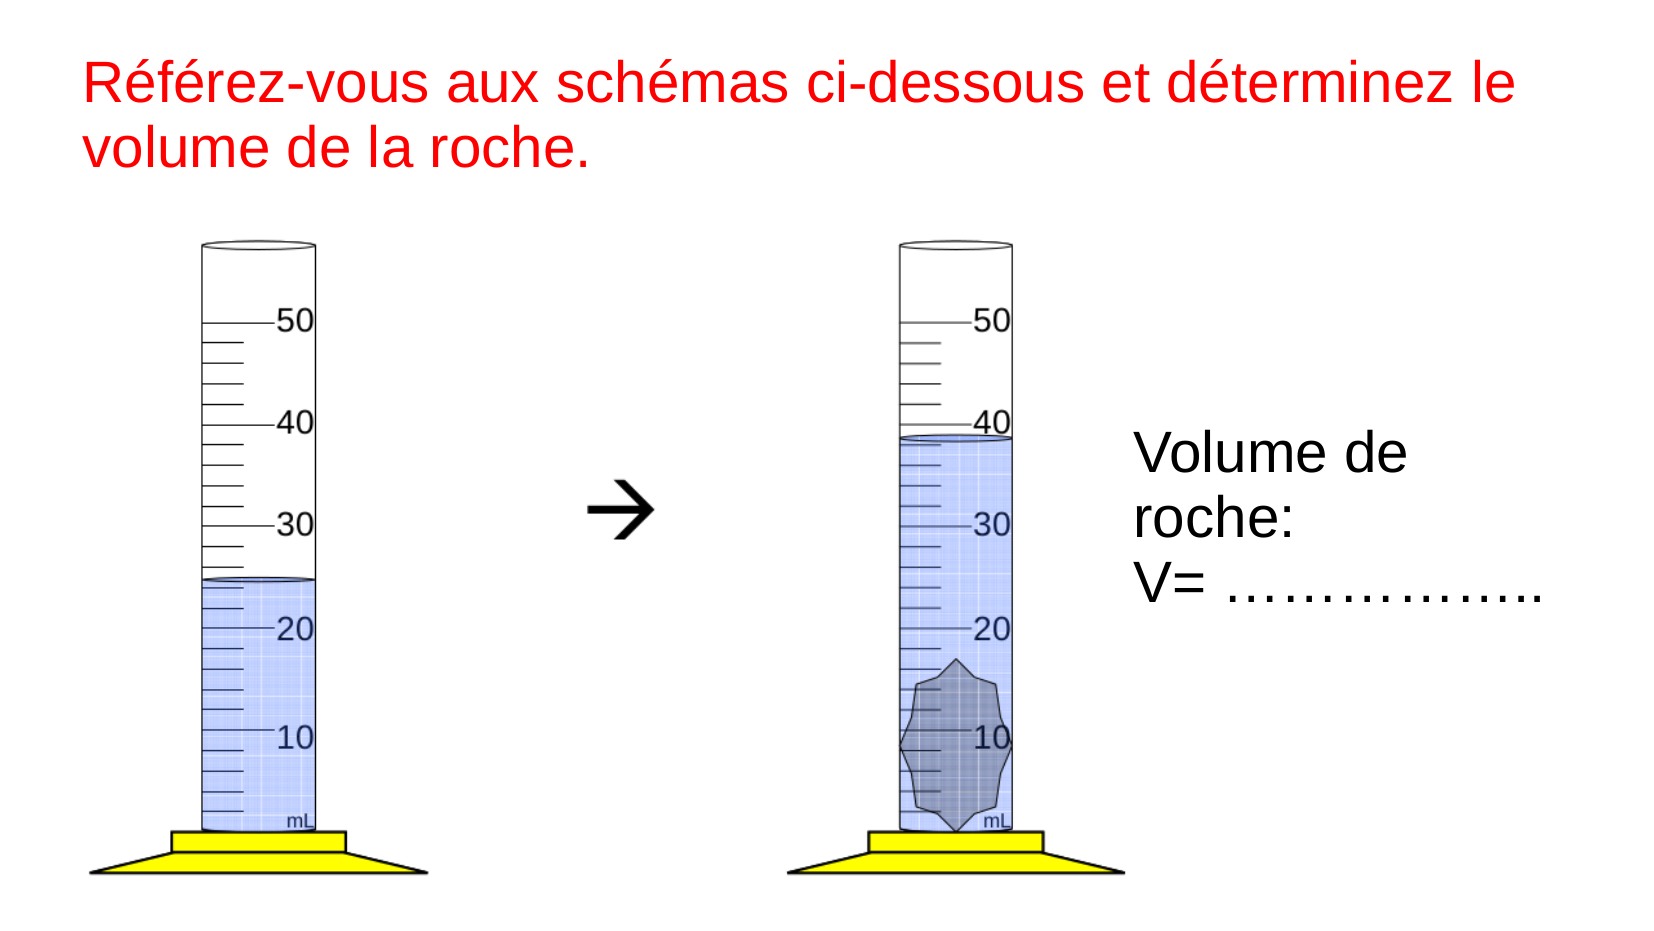

# Référez-vous aux schémas ci-dessous et déterminez le volume de la roche.
Volume de roche:
V= ……………..